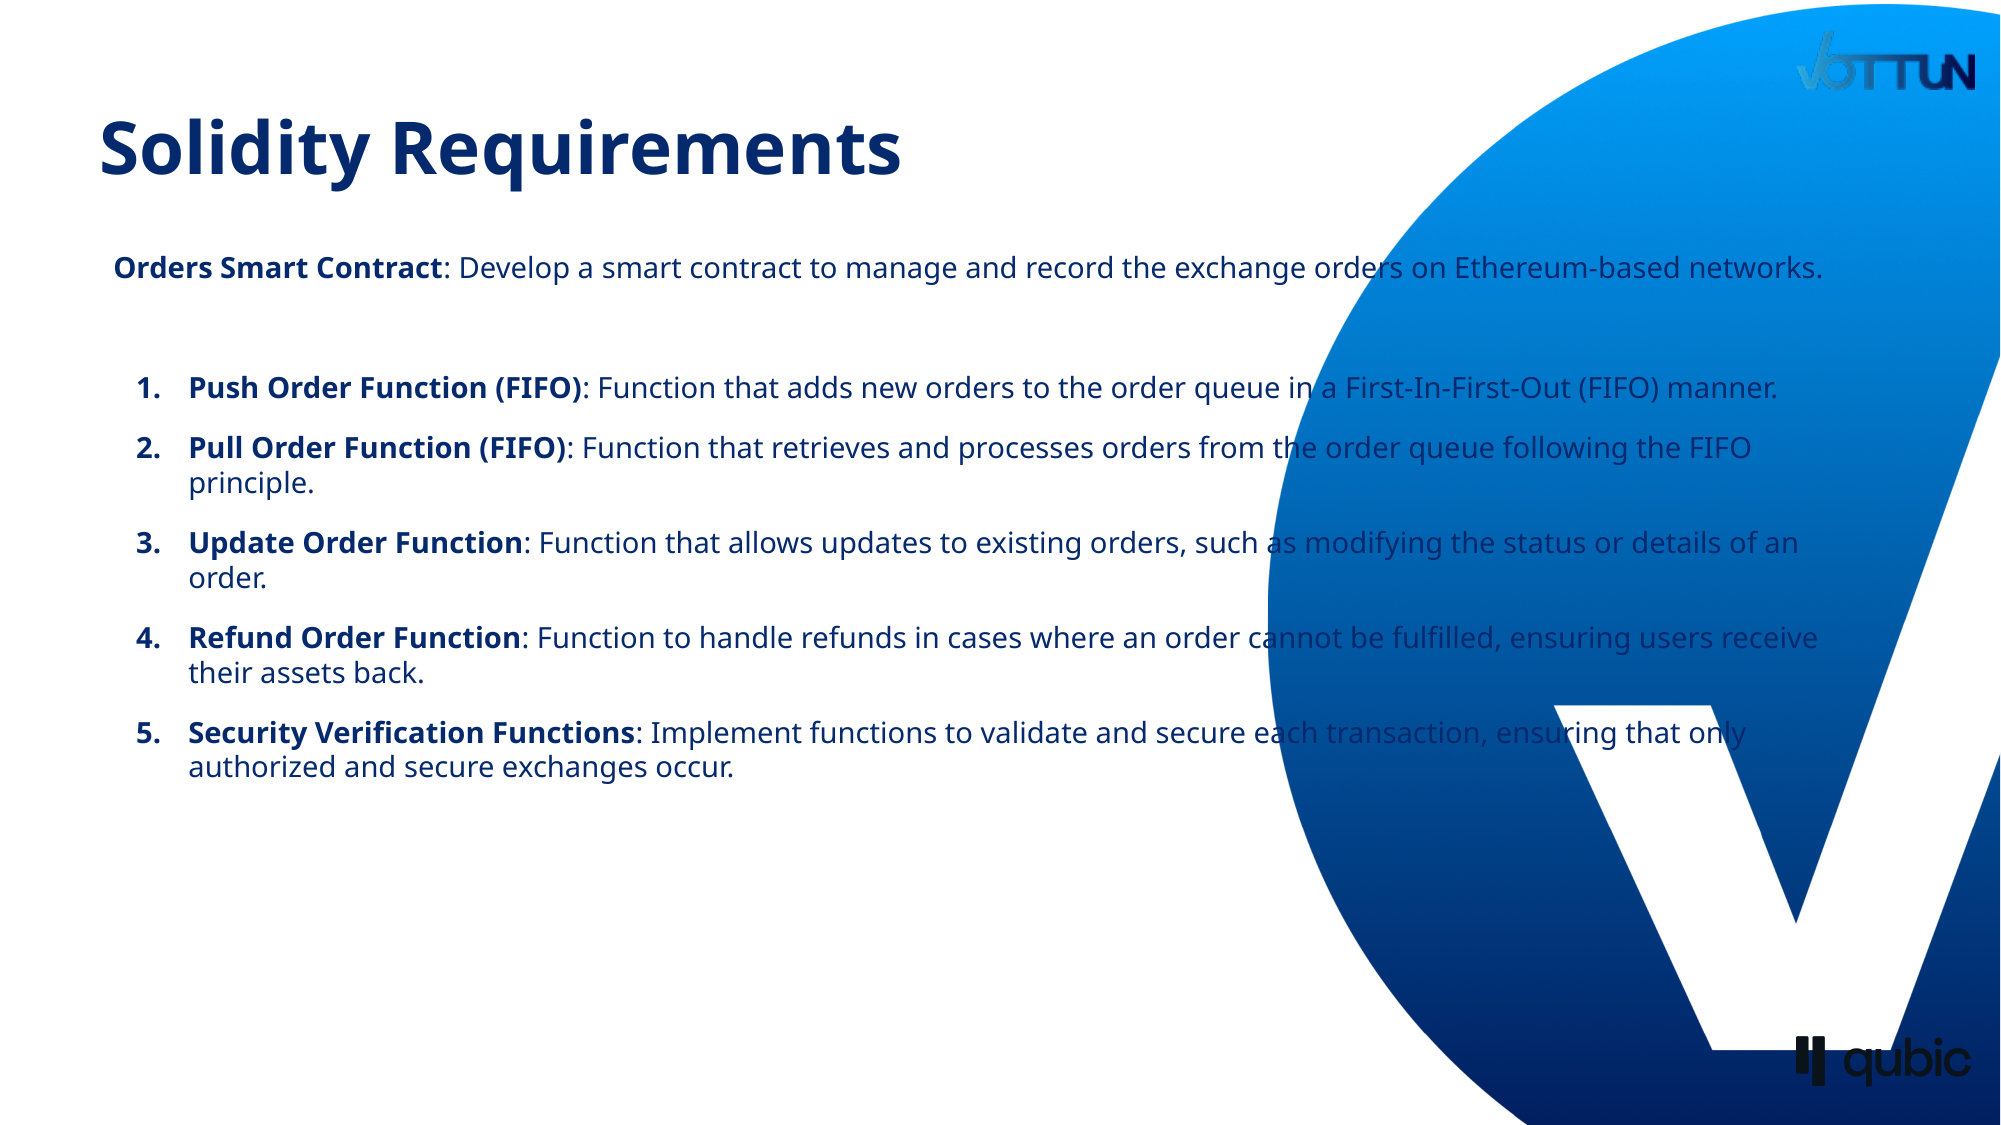

Solidity Requirements
Orders Smart Contract: Develop a smart contract to manage and record the exchange orders on Ethereum-based networks.
Push Order Function (FIFO): Function that adds new orders to the order queue in a First-In-First-Out (FIFO) manner.
Pull Order Function (FIFO): Function that retrieves and processes orders from the order queue following the FIFO principle.
Update Order Function: Function that allows updates to existing orders, such as modifying the status or details of an order.
Refund Order Function: Function to handle refunds in cases where an order cannot be fulfilled, ensuring users receive their assets back.
Security Verification Functions: Implement functions to validate and secure each transaction, ensuring that only authorized and secure exchanges occur.